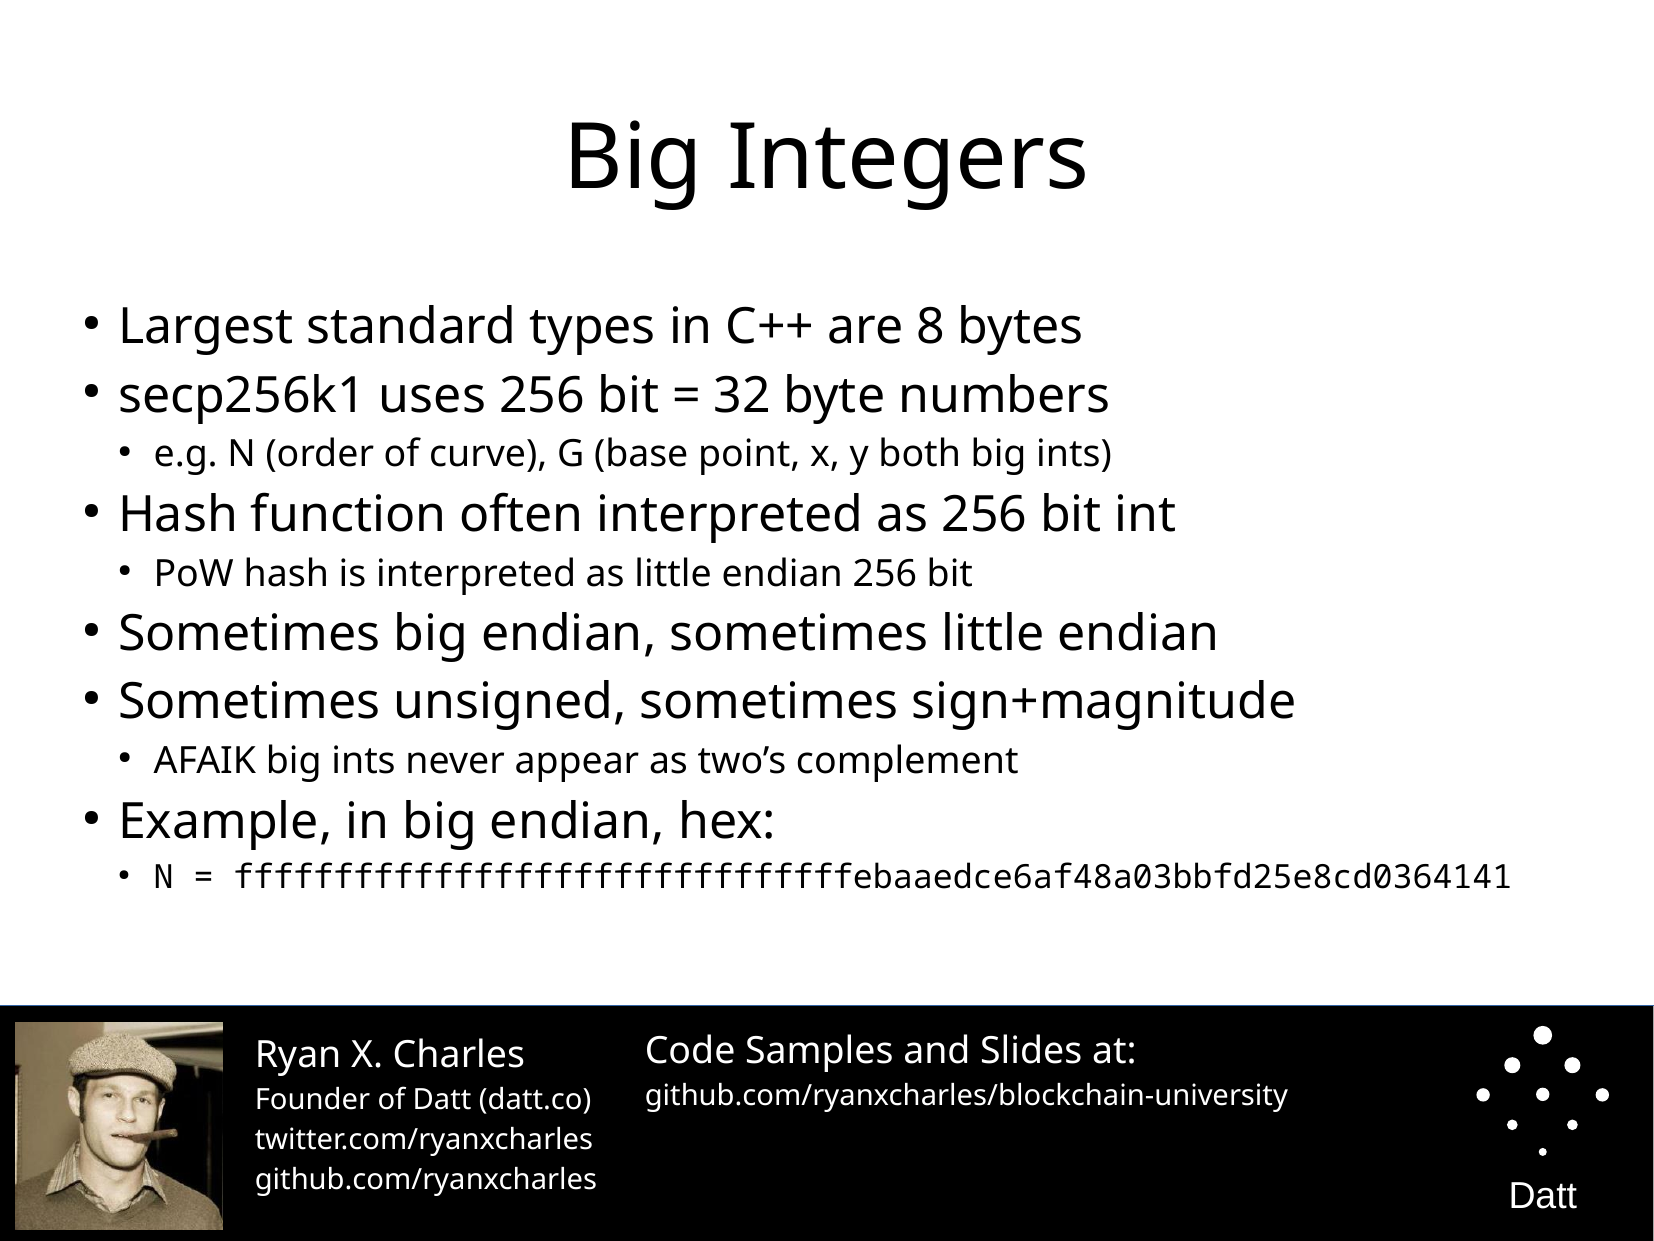

# Big Integers
Largest standard types in C++ are 8 bytes
secp256k1 uses 256 bit = 32 byte numbers
e.g. N (order of curve), G (base point, x, y both big ints)
Hash function often interpreted as 256 bit int
PoW hash is interpreted as little endian 256 bit
Sometimes big endian, sometimes little endian
Sometimes unsigned, sometimes sign+magnitude
AFAIK big ints never appear as two’s complement
Example, in big endian, hex:
N = fffffffffffffffffffffffffffffffebaaedce6af48a03bbfd25e8cd0364141
Code Samples and Slides at:
github.com/ryanxcharles/blockchain-university
Ryan X. Charles
Founder of Datt (datt.co)
twitter.com/ryanxcharles
github.com/ryanxcharles
Datt